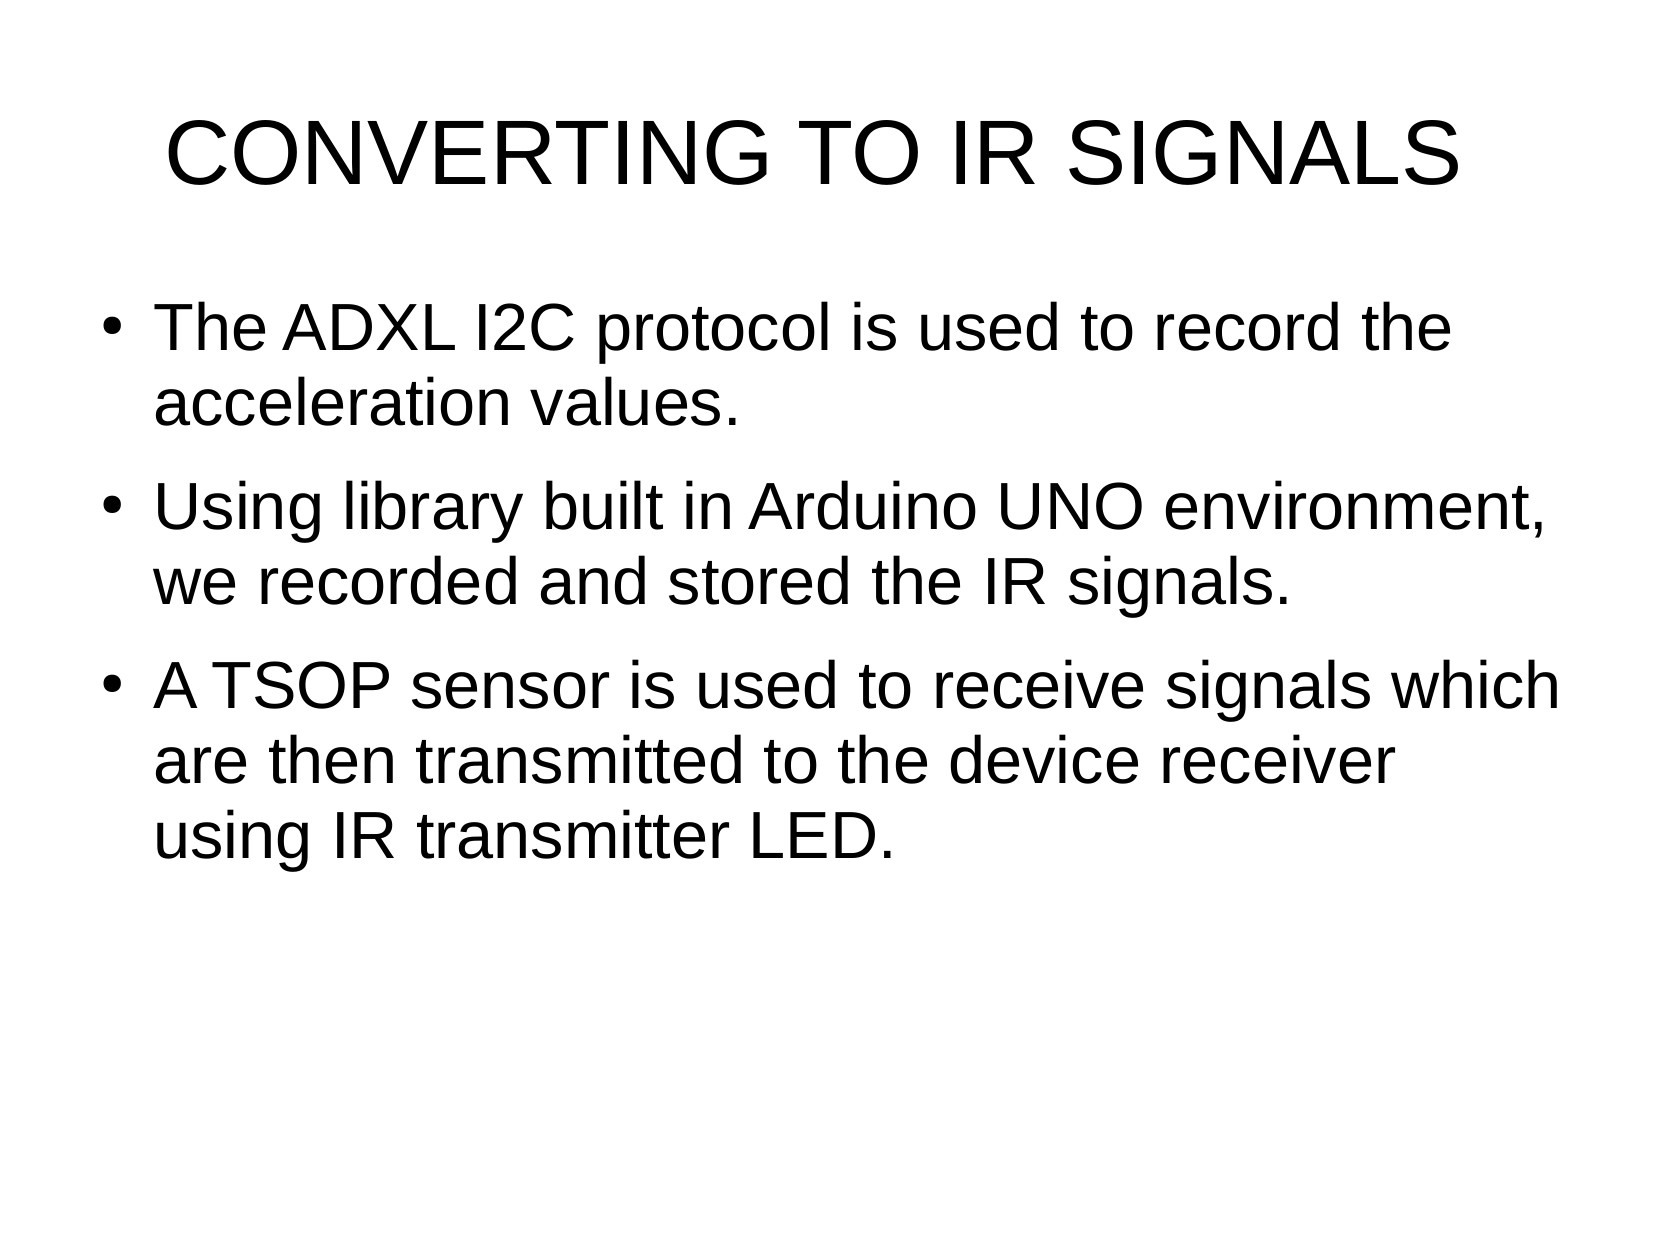

# CONVERTING TO IR SIGNALS
The ADXL I2C protocol is used to record the acceleration values.
Using library built in Arduino UNO environment, we recorded and stored the IR signals.
A TSOP sensor is used to receive signals which are then transmitted to the device receiver using IR transmitter LED.